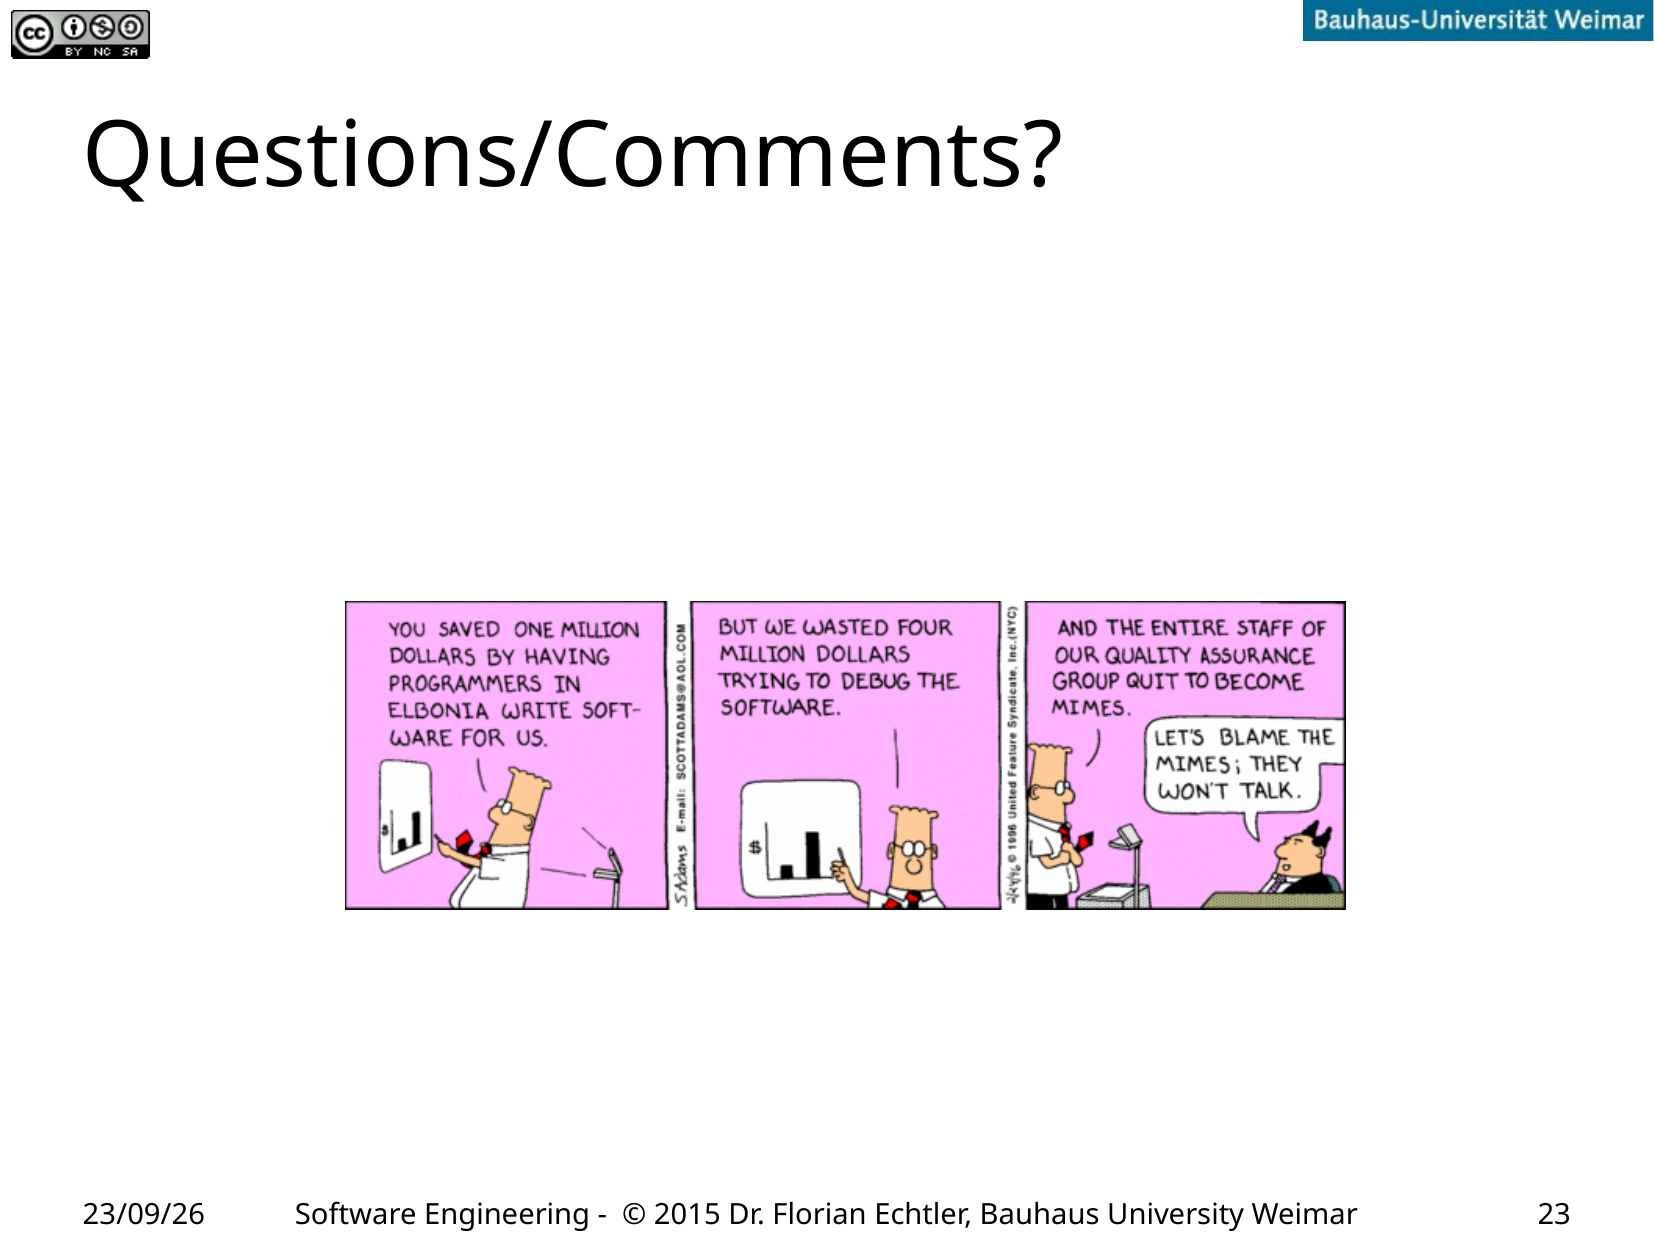

# Questions/Comments?
Software Engineering - © 2015 Dr. Florian Echtler, Bauhaus University Weimar
23